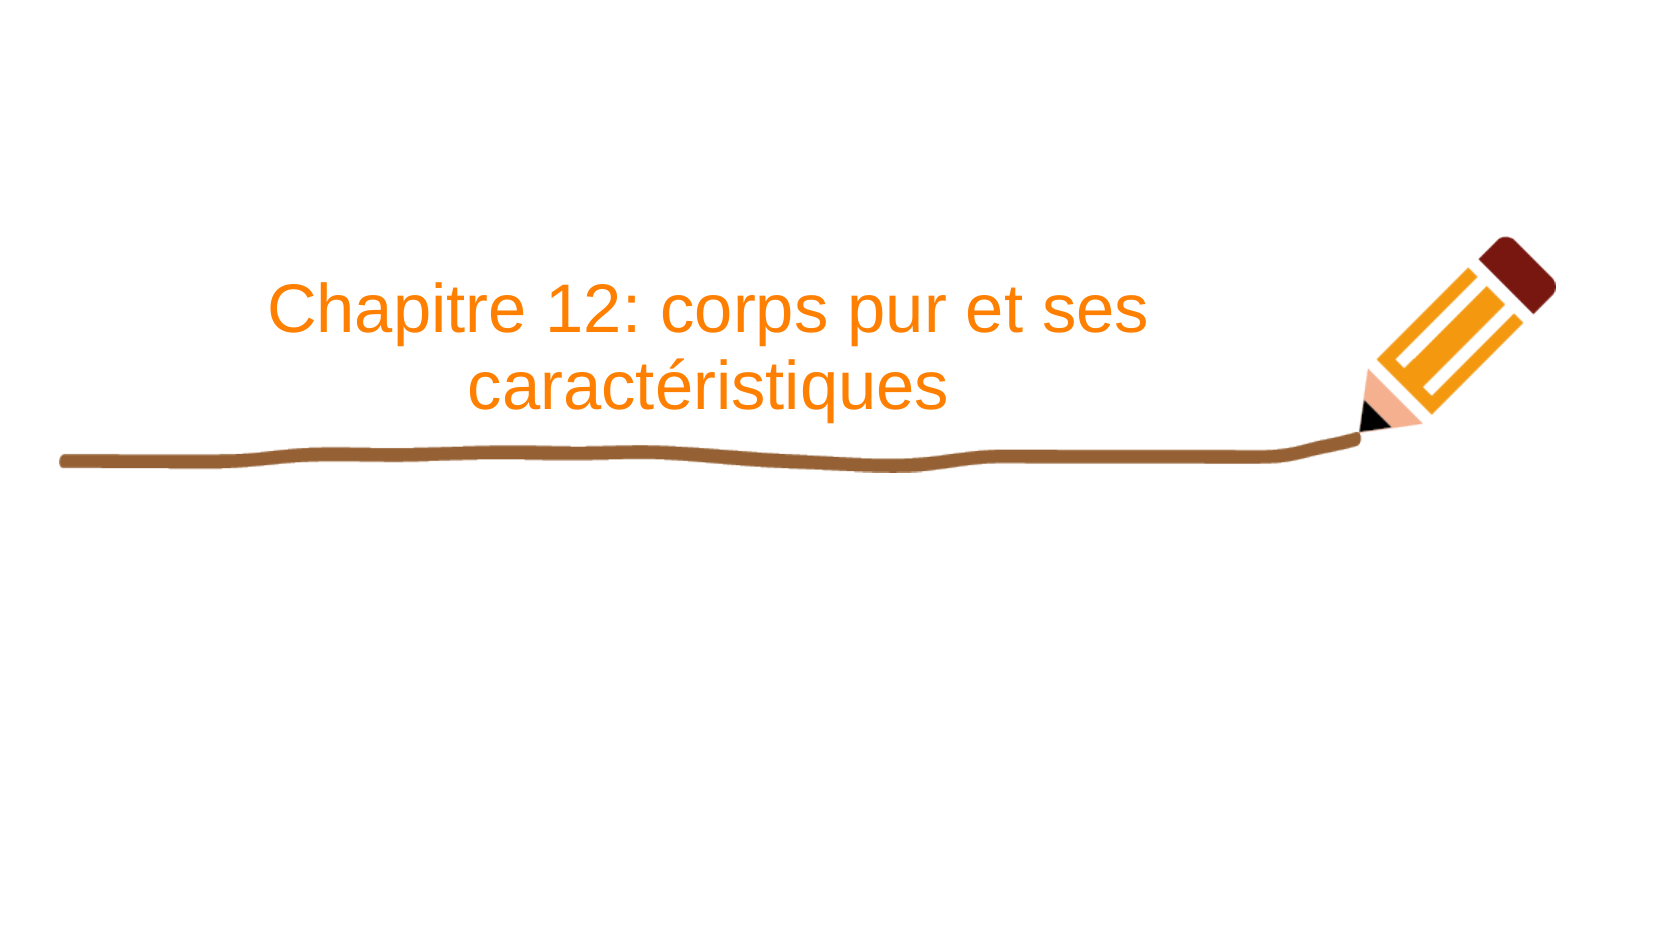

# Chapitre 12: corps pur et ses caractéristiques